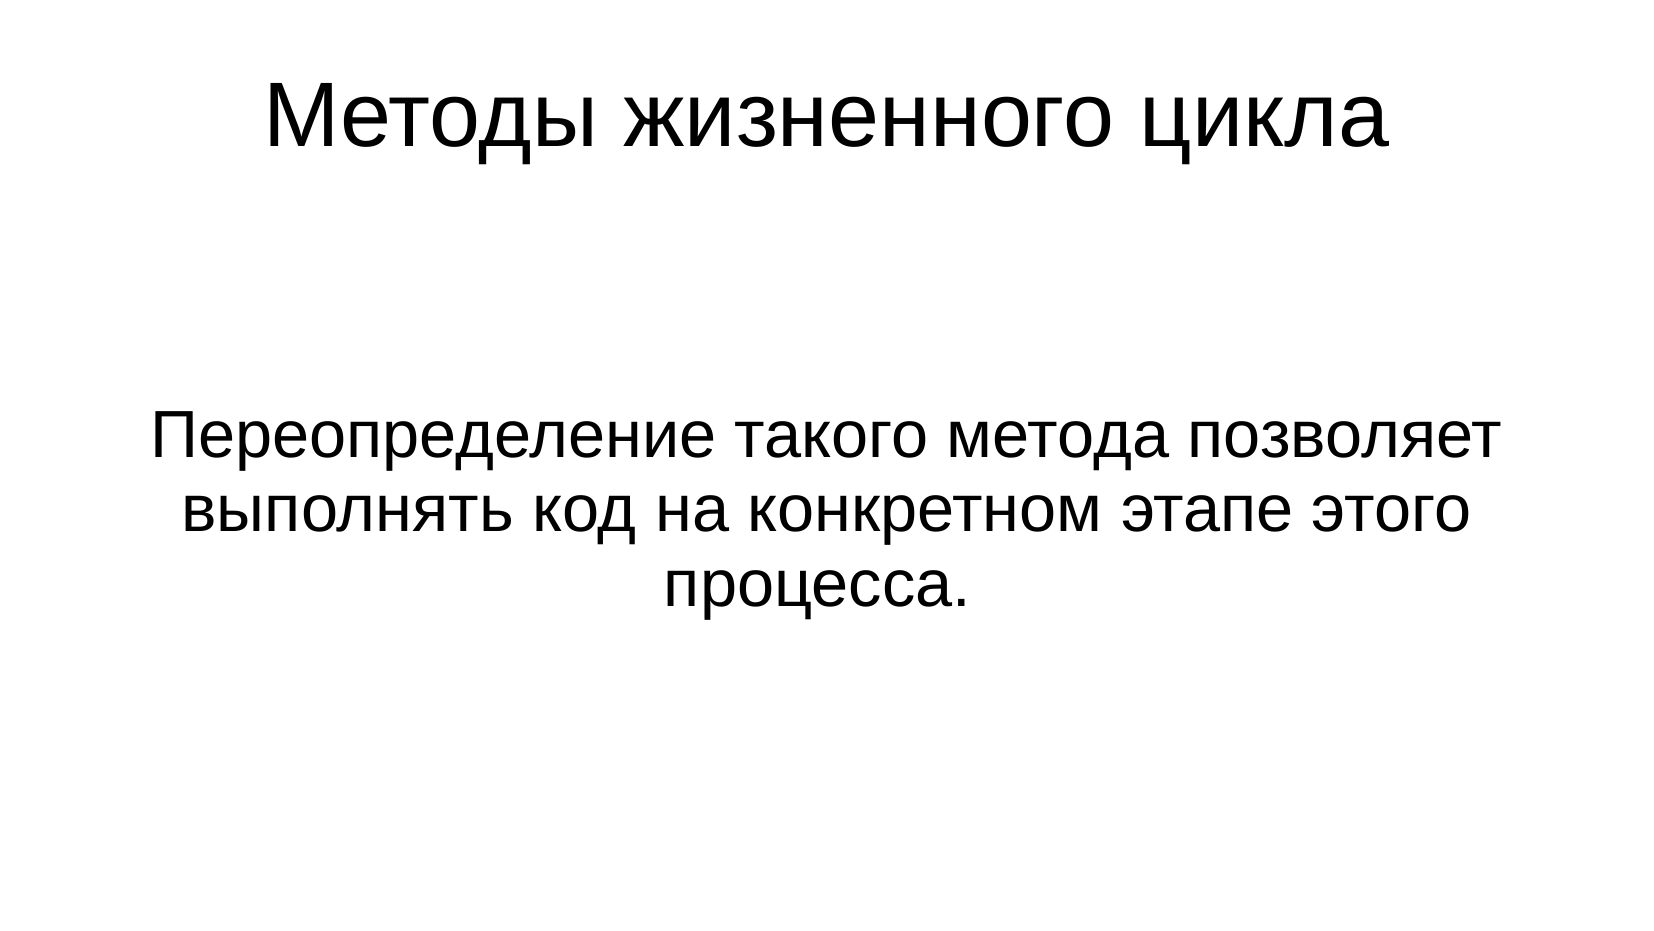

# Методы жизненного цикла
Переопределение такого метода позволяет выполнять код на конкретном этапе этого процесса.